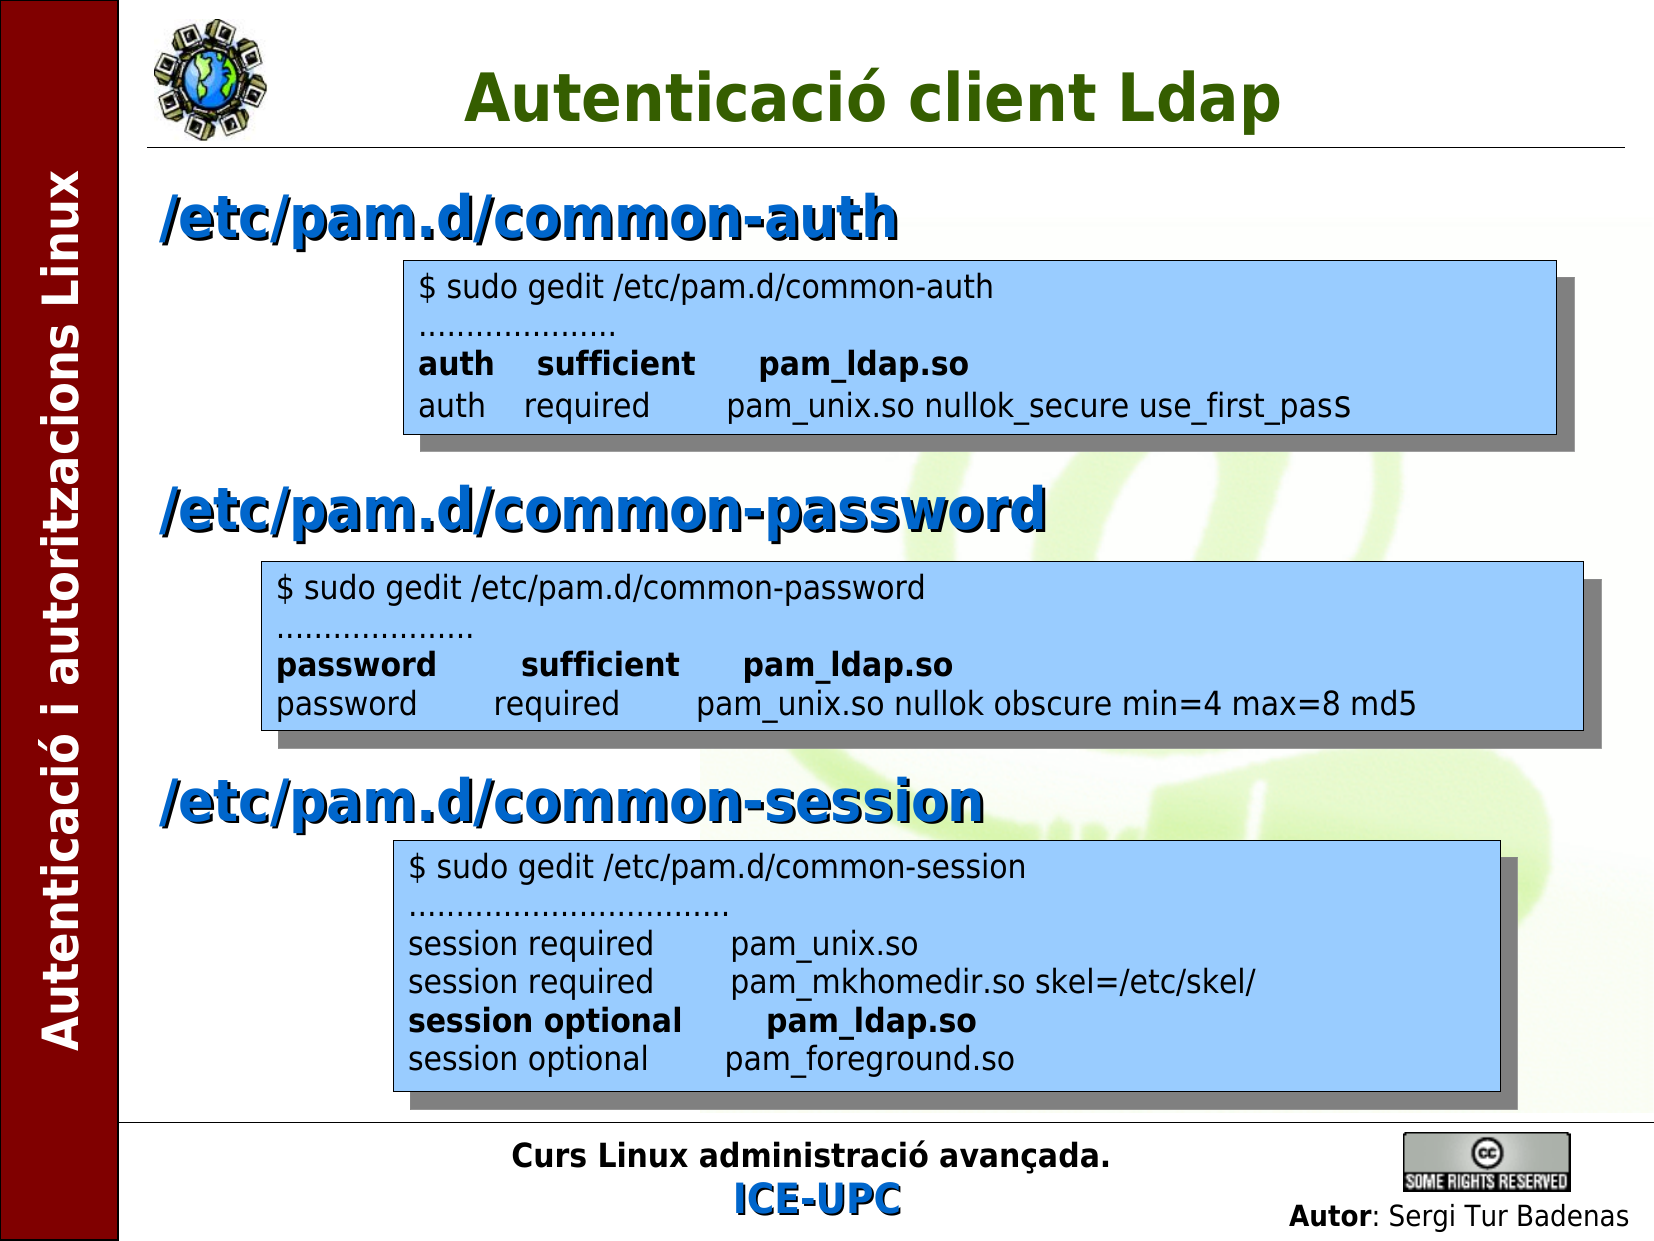

# Autenticació client Ldap
/etc/pam.d/common-auth
/etc/pam.d/common-password
/etc/pam.d/common-session
$ sudo gedit /etc/pam.d/common-auth
.....................
auth sufficient pam_ldap.so
auth required pam_unix.so nullok_secure use_first_pass
$ sudo gedit /etc/pam.d/common-password
.....................
password sufficient pam_ldap.so
password required pam_unix.so nullok obscure min=4 max=8 md5
$ sudo gedit /etc/pam.d/common-session
..................................
session required pam_unix.so
session required pam_mkhomedir.so skel=/etc/skel/
session optional pam_ldap.so
session optional pam_foreground.so